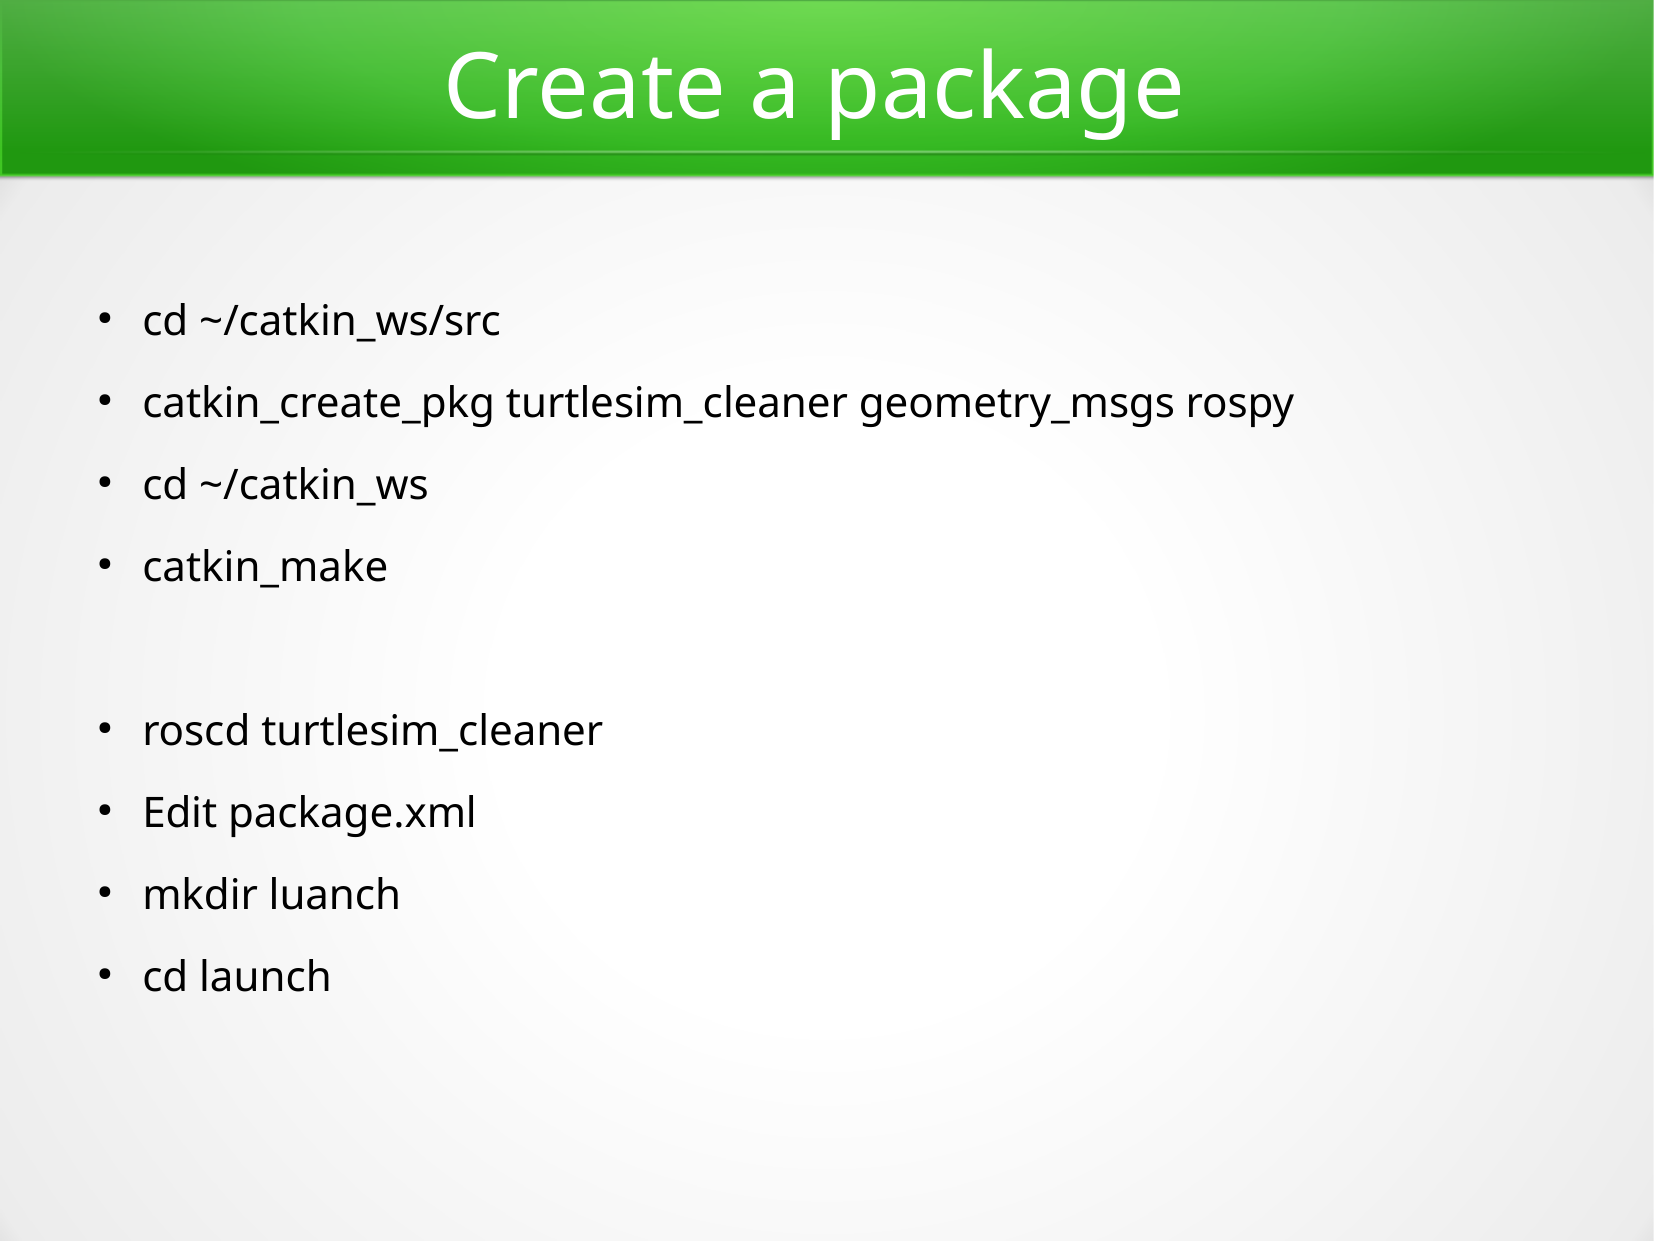

# Create a package
cd ~/catkin_ws/src
catkin_create_pkg turtlesim_cleaner geometry_msgs rospy
cd ~/catkin_ws
catkin_make
roscd turtlesim_cleaner
Edit package.xml
mkdir luanch
cd launch